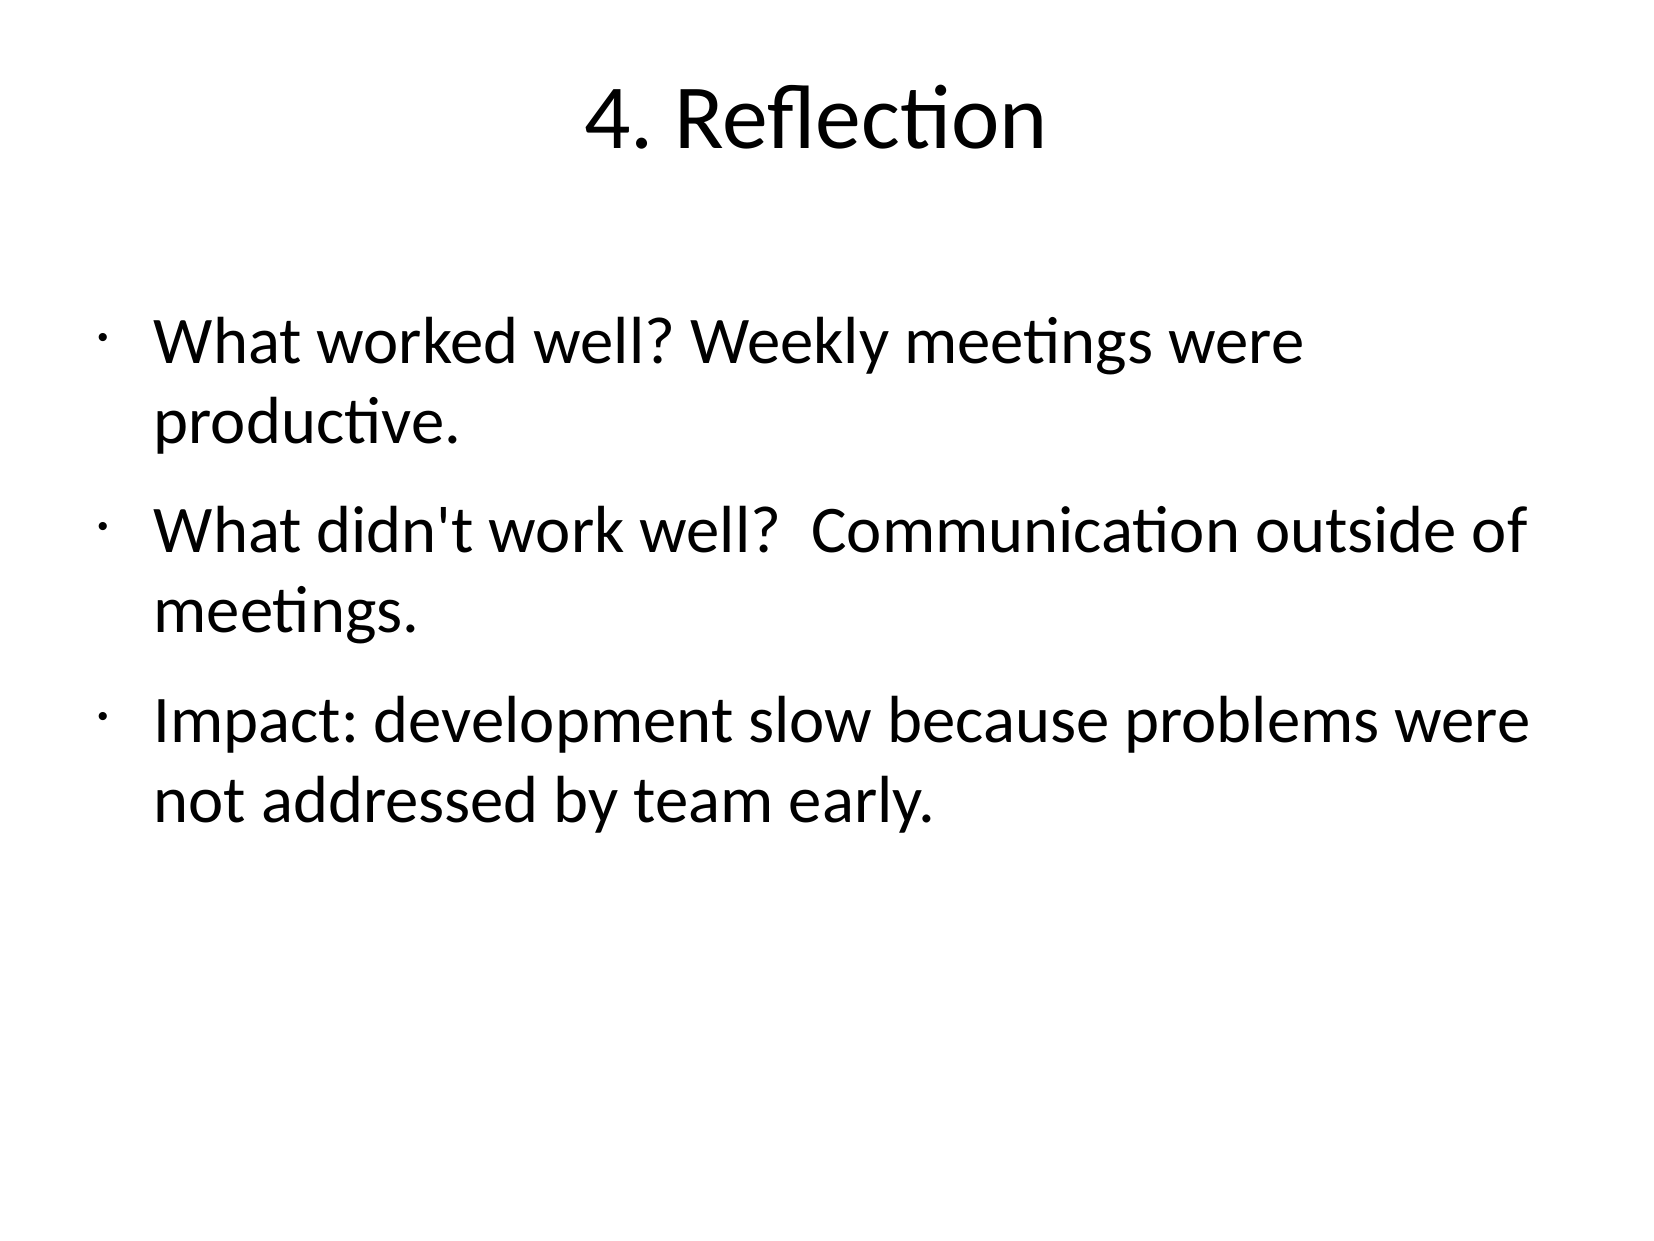

# 4. Reflection
What worked well? Weekly meetings were productive.
What didn't work well? Communication outside of meetings.
Impact: development slow because problems were not addressed by team early.